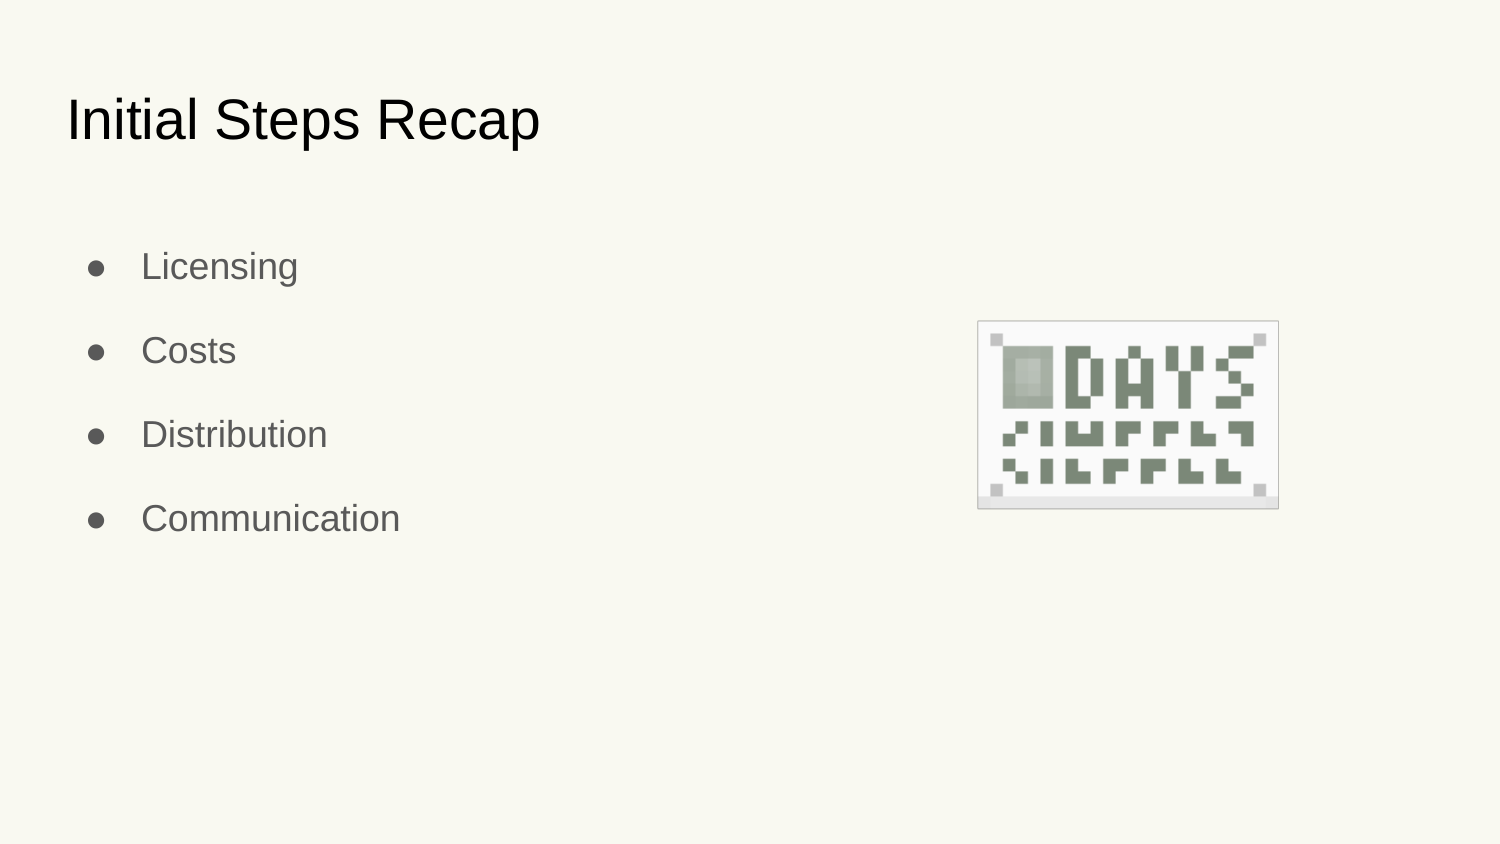

# Initial Steps Recap
Licensing
Costs
Distribution
Communication